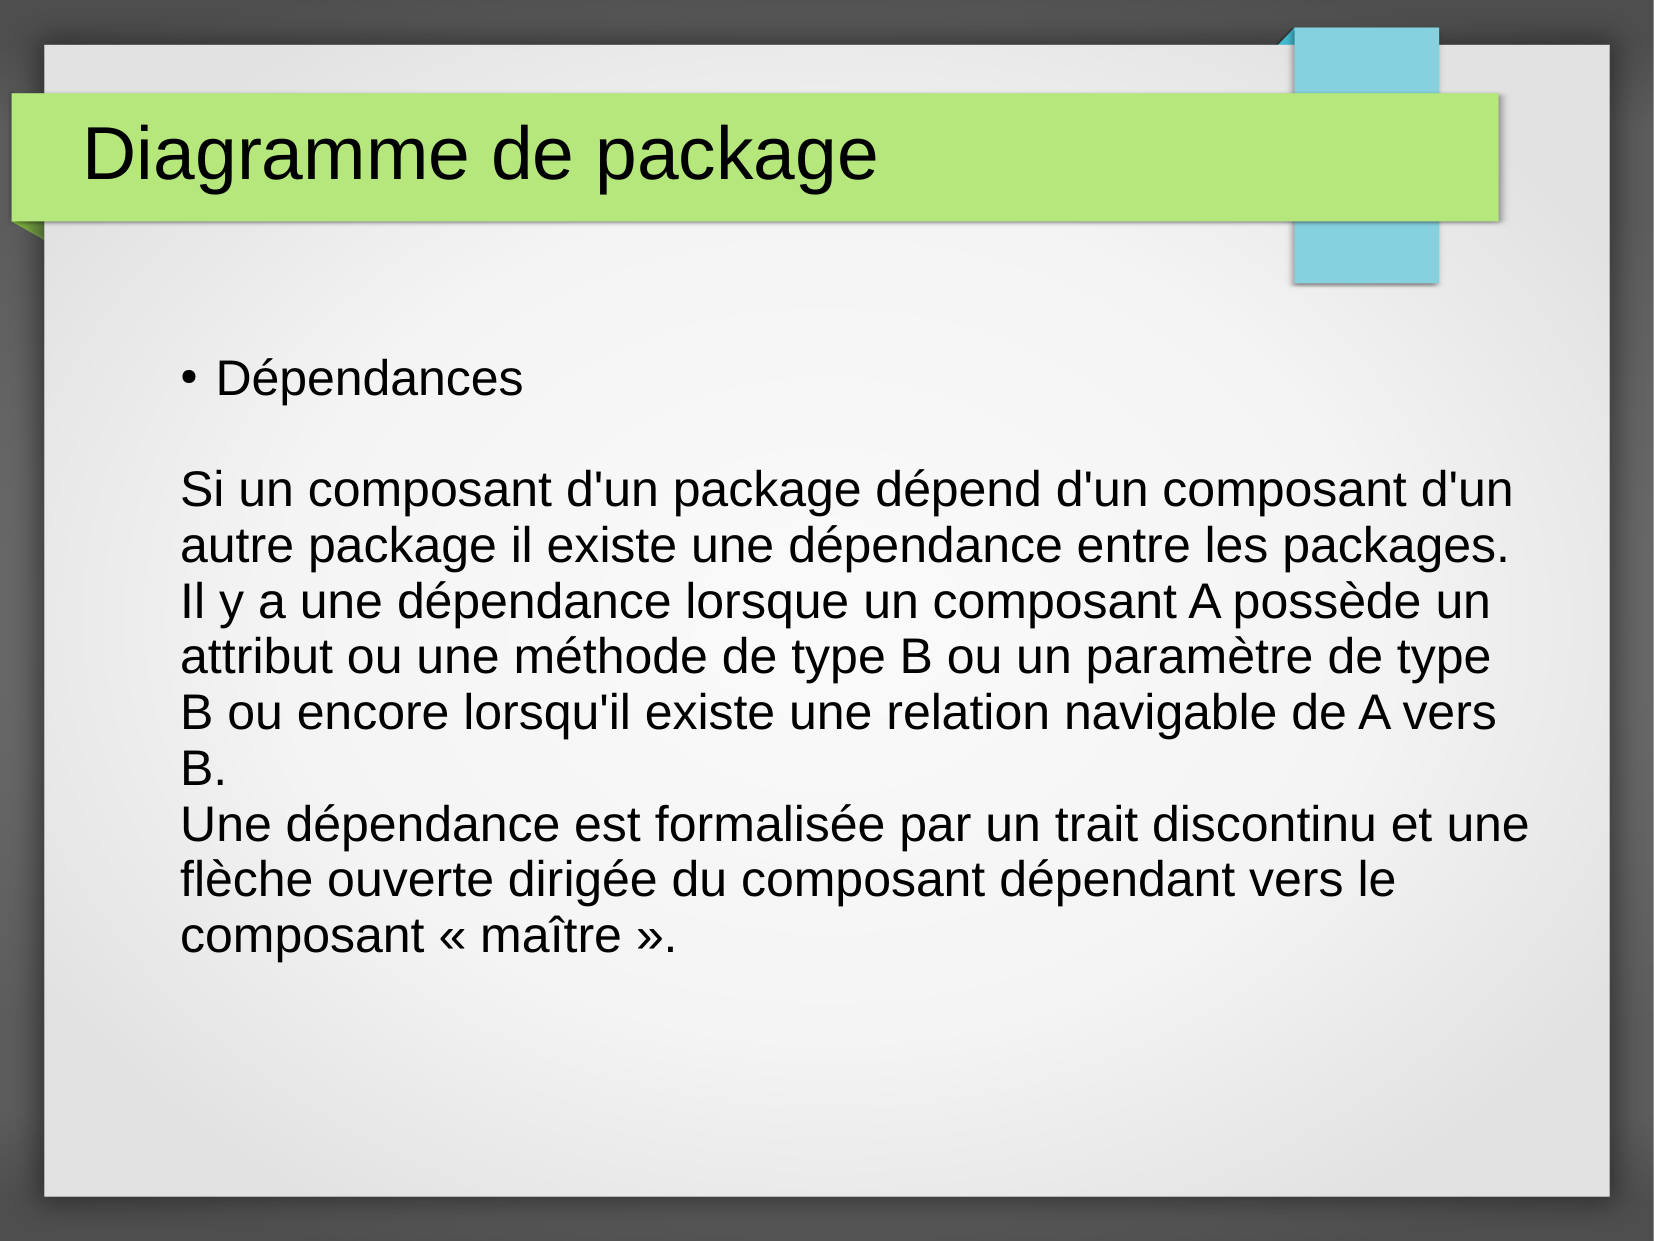

# Diagramme de package
Dépendances
Si un composant d'un package dépend d'un composant d'un autre package il existe une dépendance entre les packages.
Il y a une dépendance lorsque un composant A possède un attribut ou une méthode de type B ou un paramètre de type B ou encore lorsqu'il existe une relation navigable de A vers B.
Une dépendance est formalisée par un trait discontinu et une flèche ouverte dirigée du composant dépendant vers le composant « maître ».